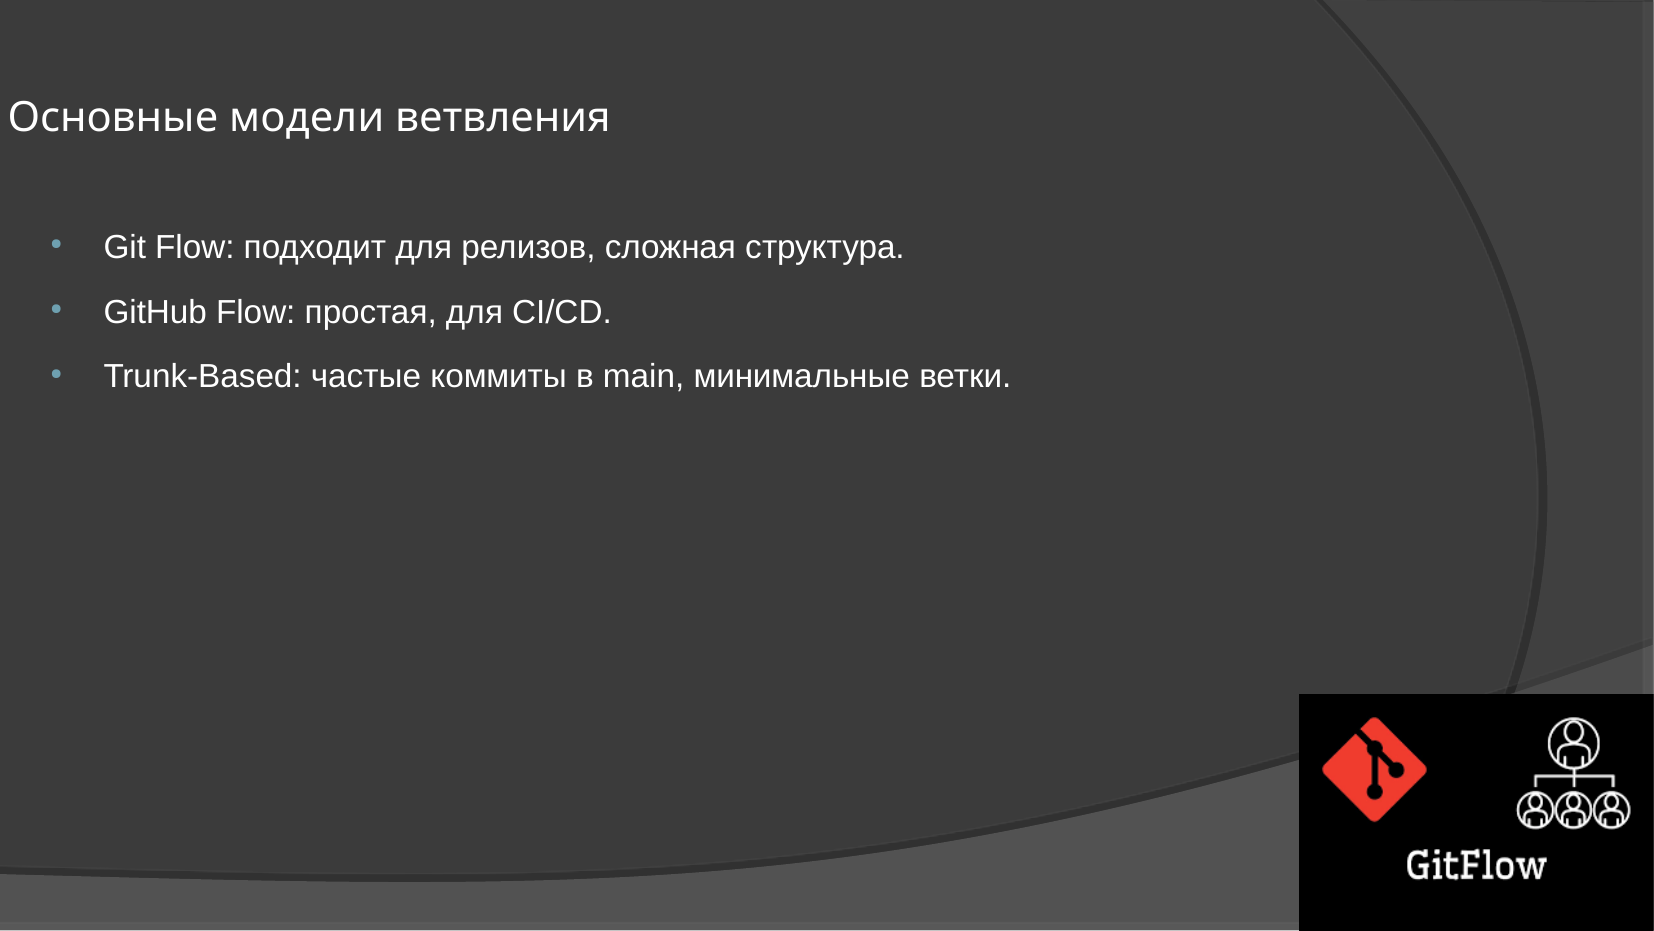

# Основные модели ветвления
Git Flow: подходит для релизов, сложная структура.
GitHub Flow: простая, для CI/CD.
Trunk-Based: частые коммиты в main, минимальные ветки.